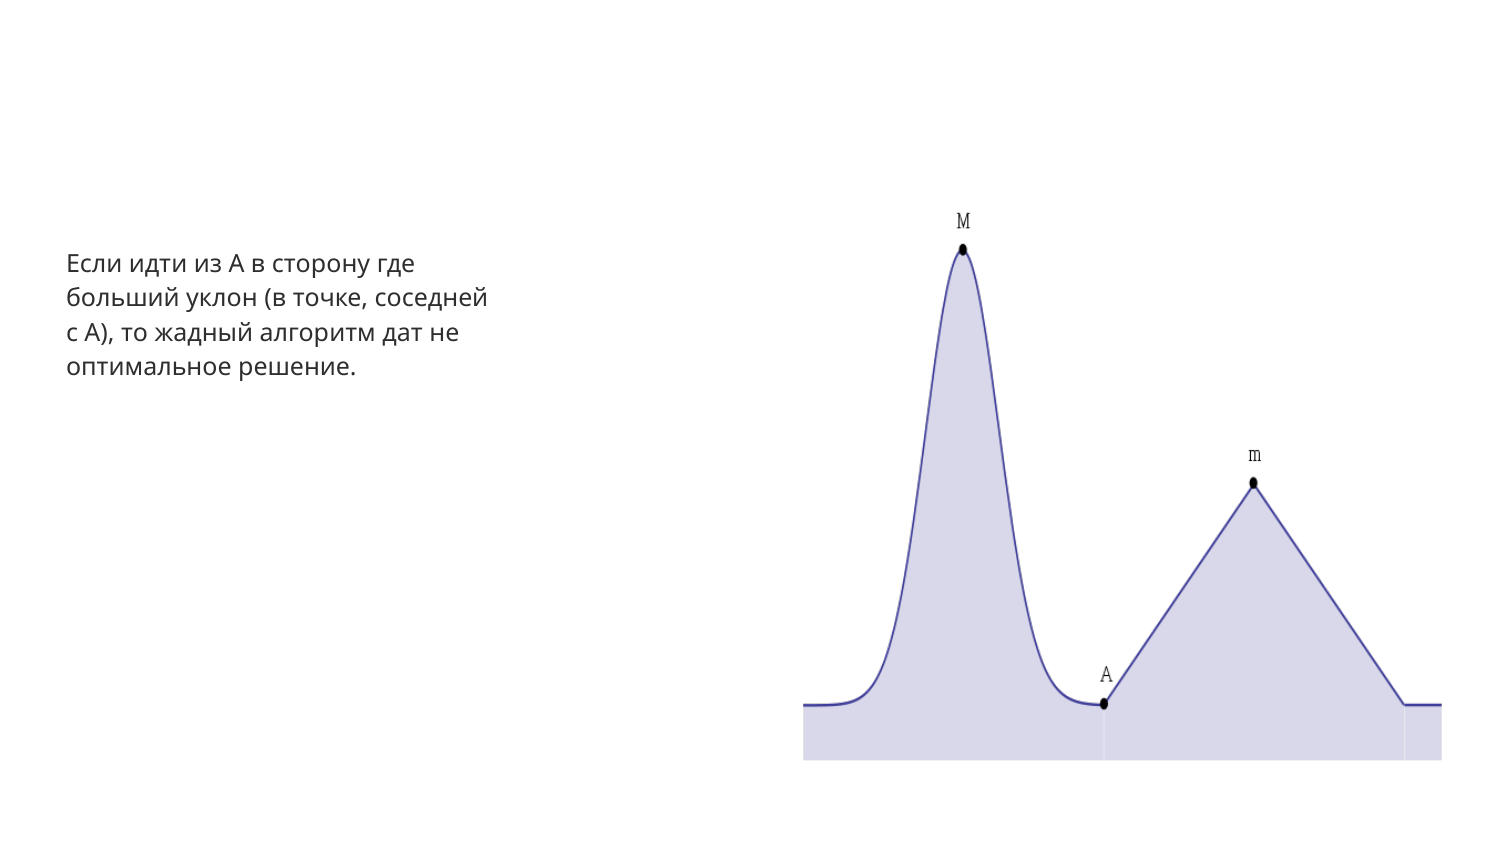

#
Если идти из A в сторону где больший уклон (в точке, соседней с А), то жадный алгоритм дат не оптимальное решение.